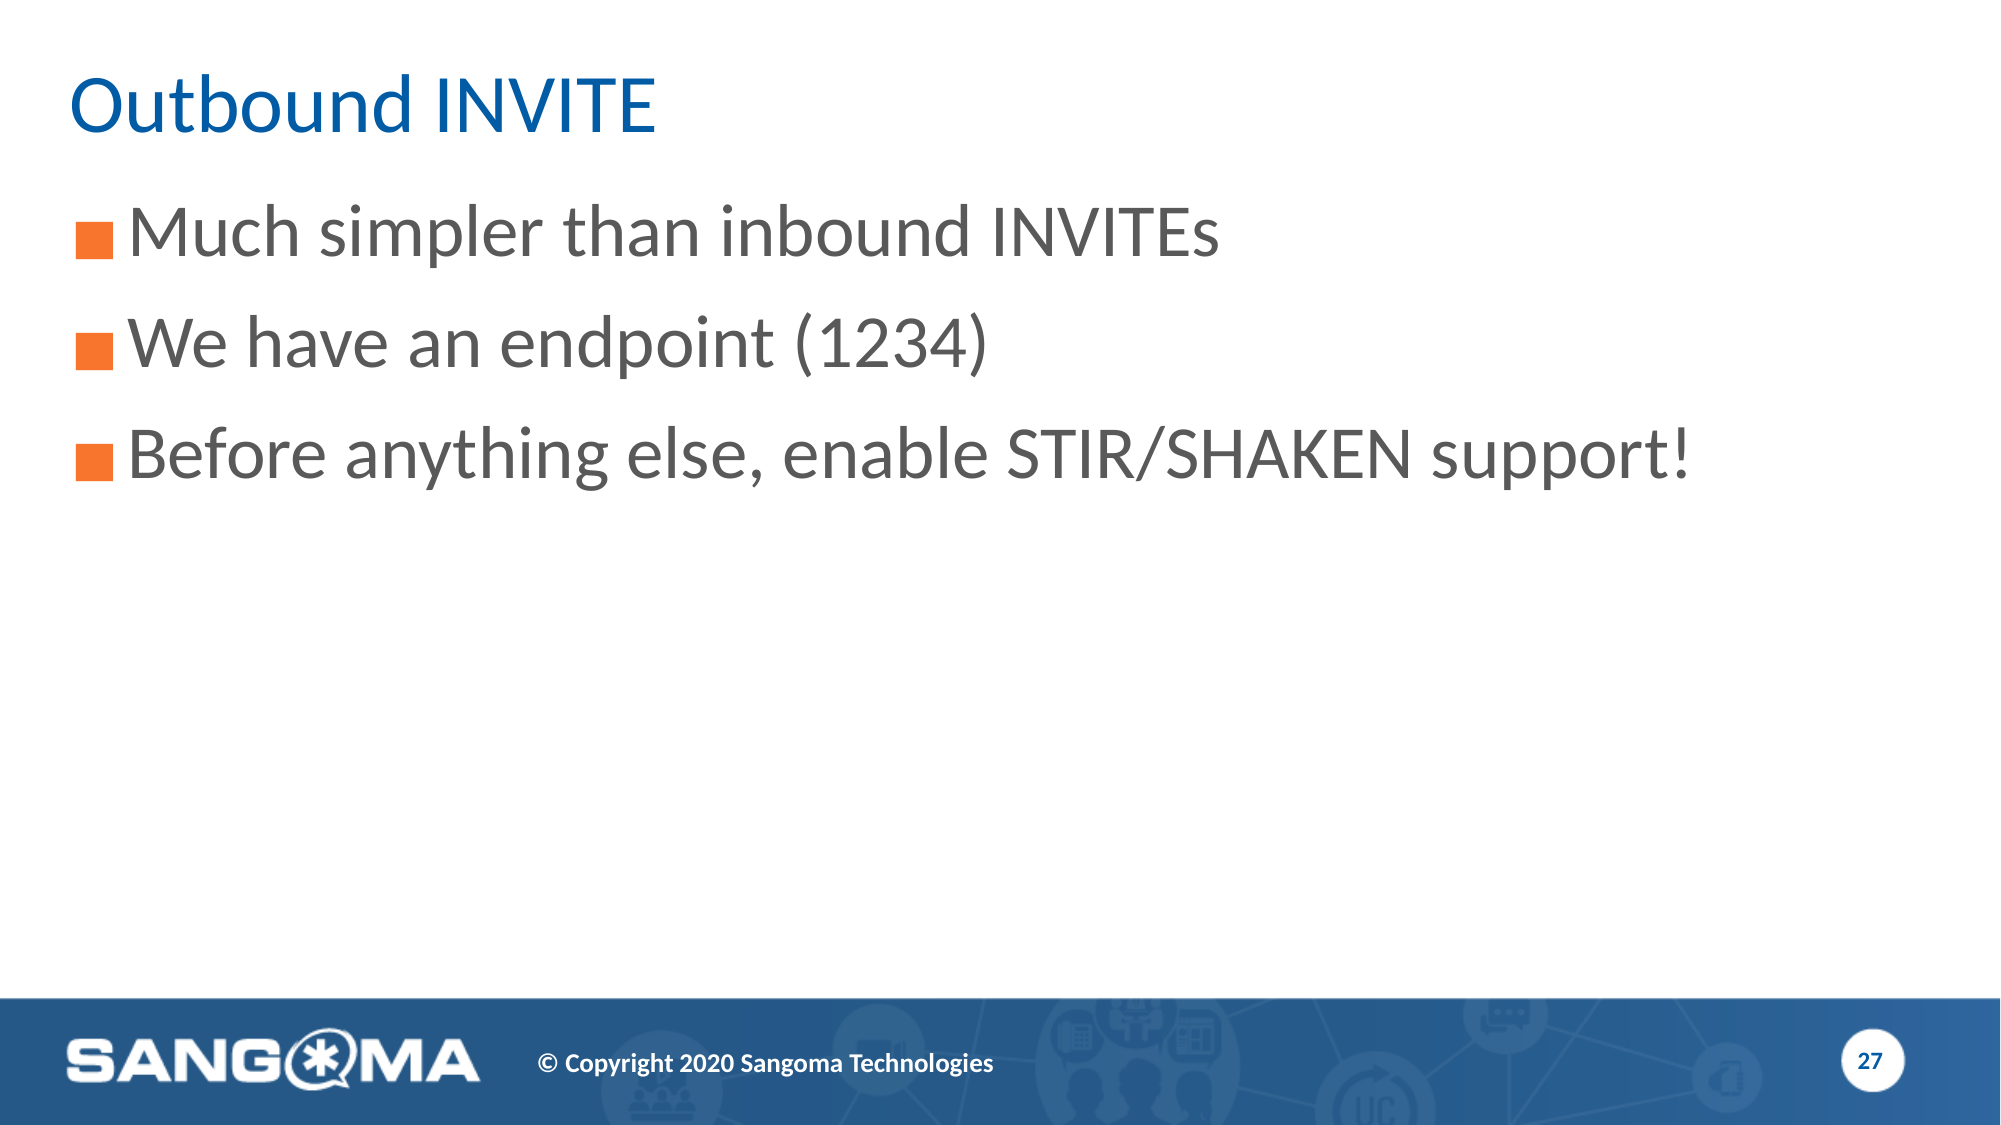

# Outbound INVITE
Much simpler than inbound INVITEs
We have an endpoint (1234)
Before anything else, enable STIR/SHAKEN support!